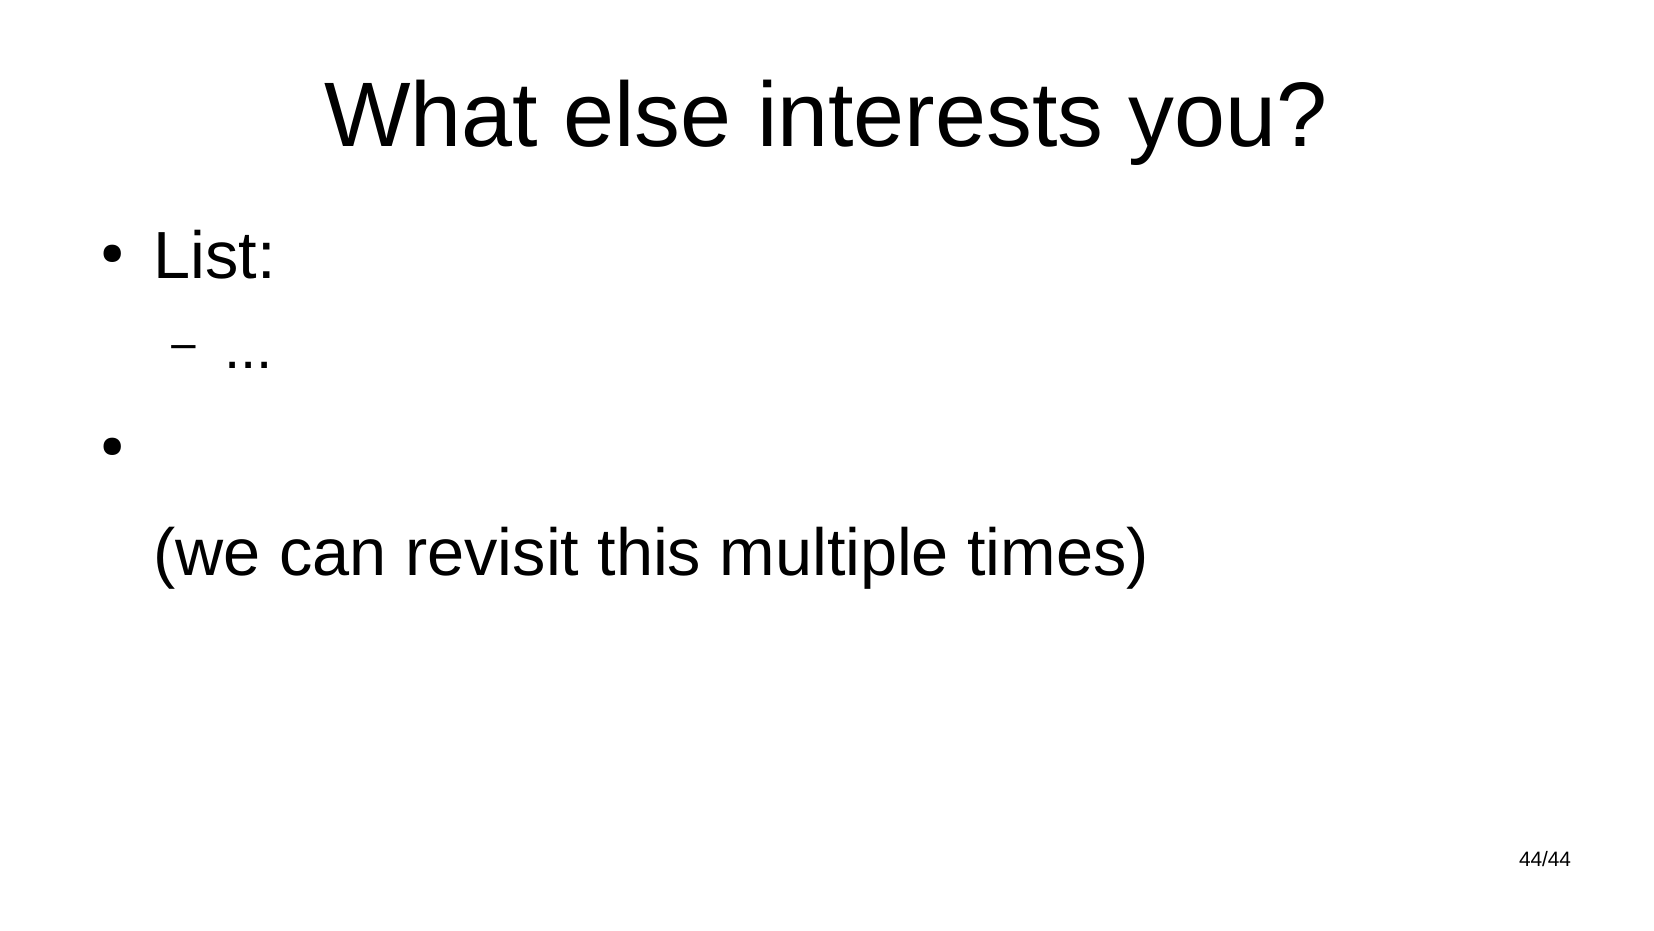

# What else interests you?
List:
...
(we can revisit this multiple times)
44